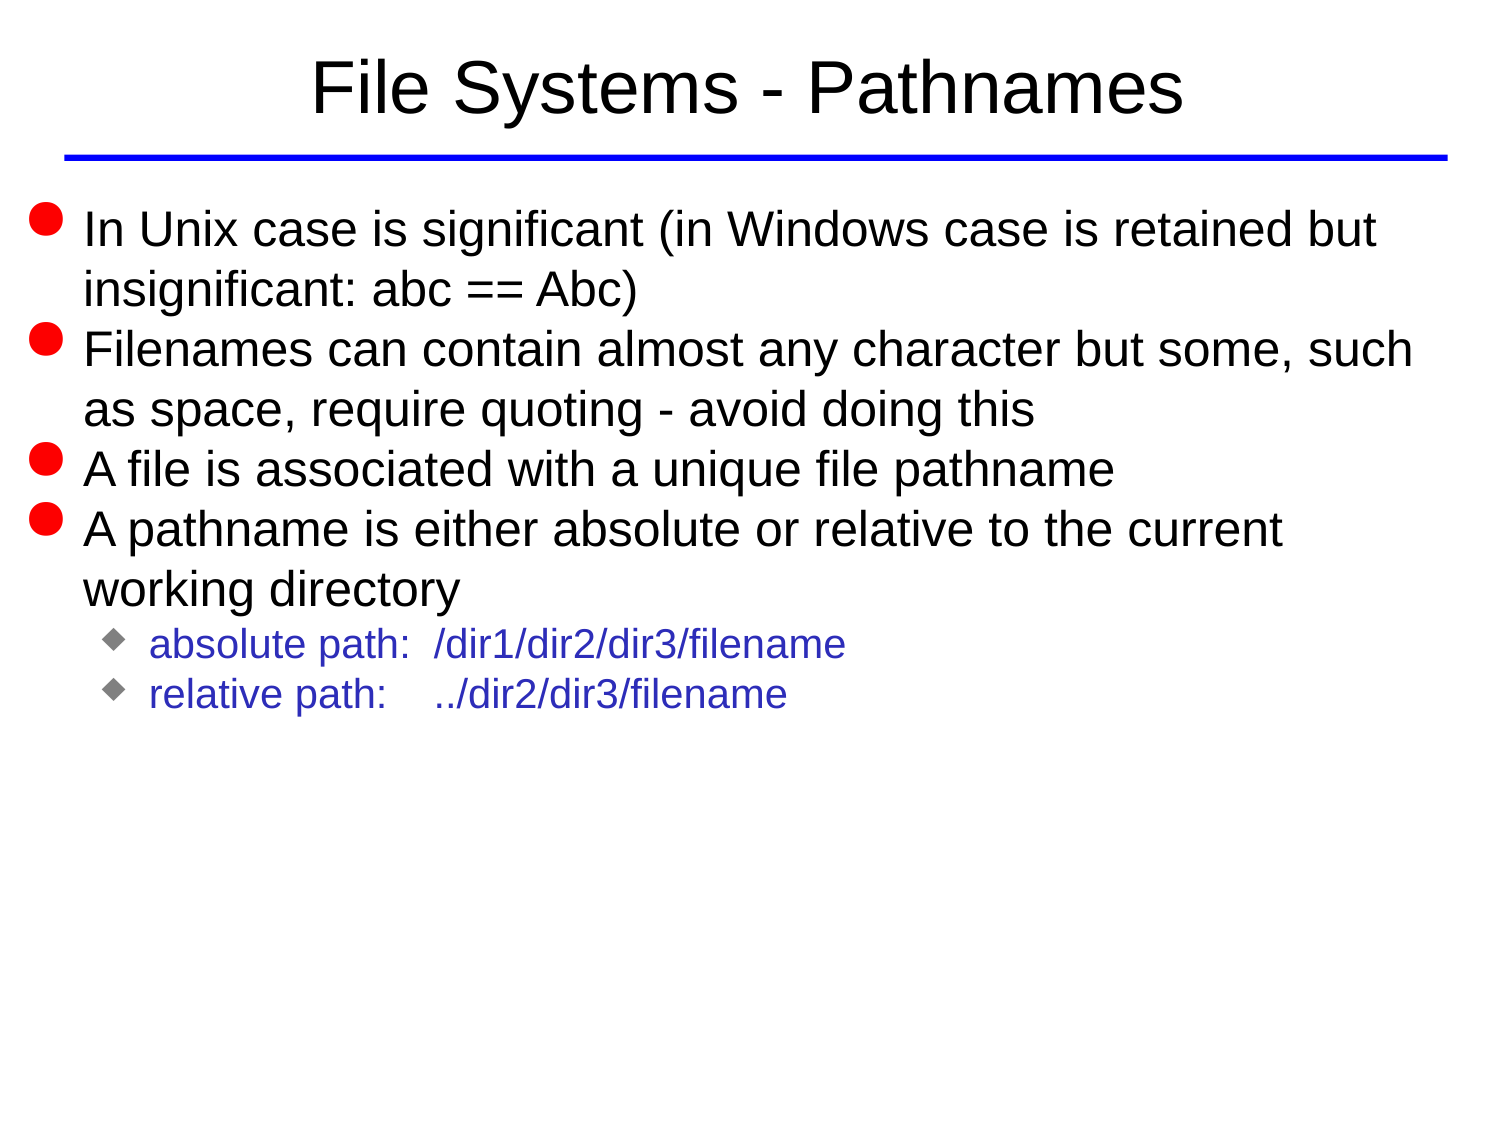

# File Systems - Pathnames
In Unix case is significant (in Windows case is retained but insignificant: abc == Abc)
Filenames can contain almost any character but some, such as space, require quoting - avoid doing this
A file is associated with a unique file pathname
A pathname is either absolute or relative to the current working directory
absolute path: /dir1/dir2/dir3/filename
relative path: ../dir2/dir3/filename